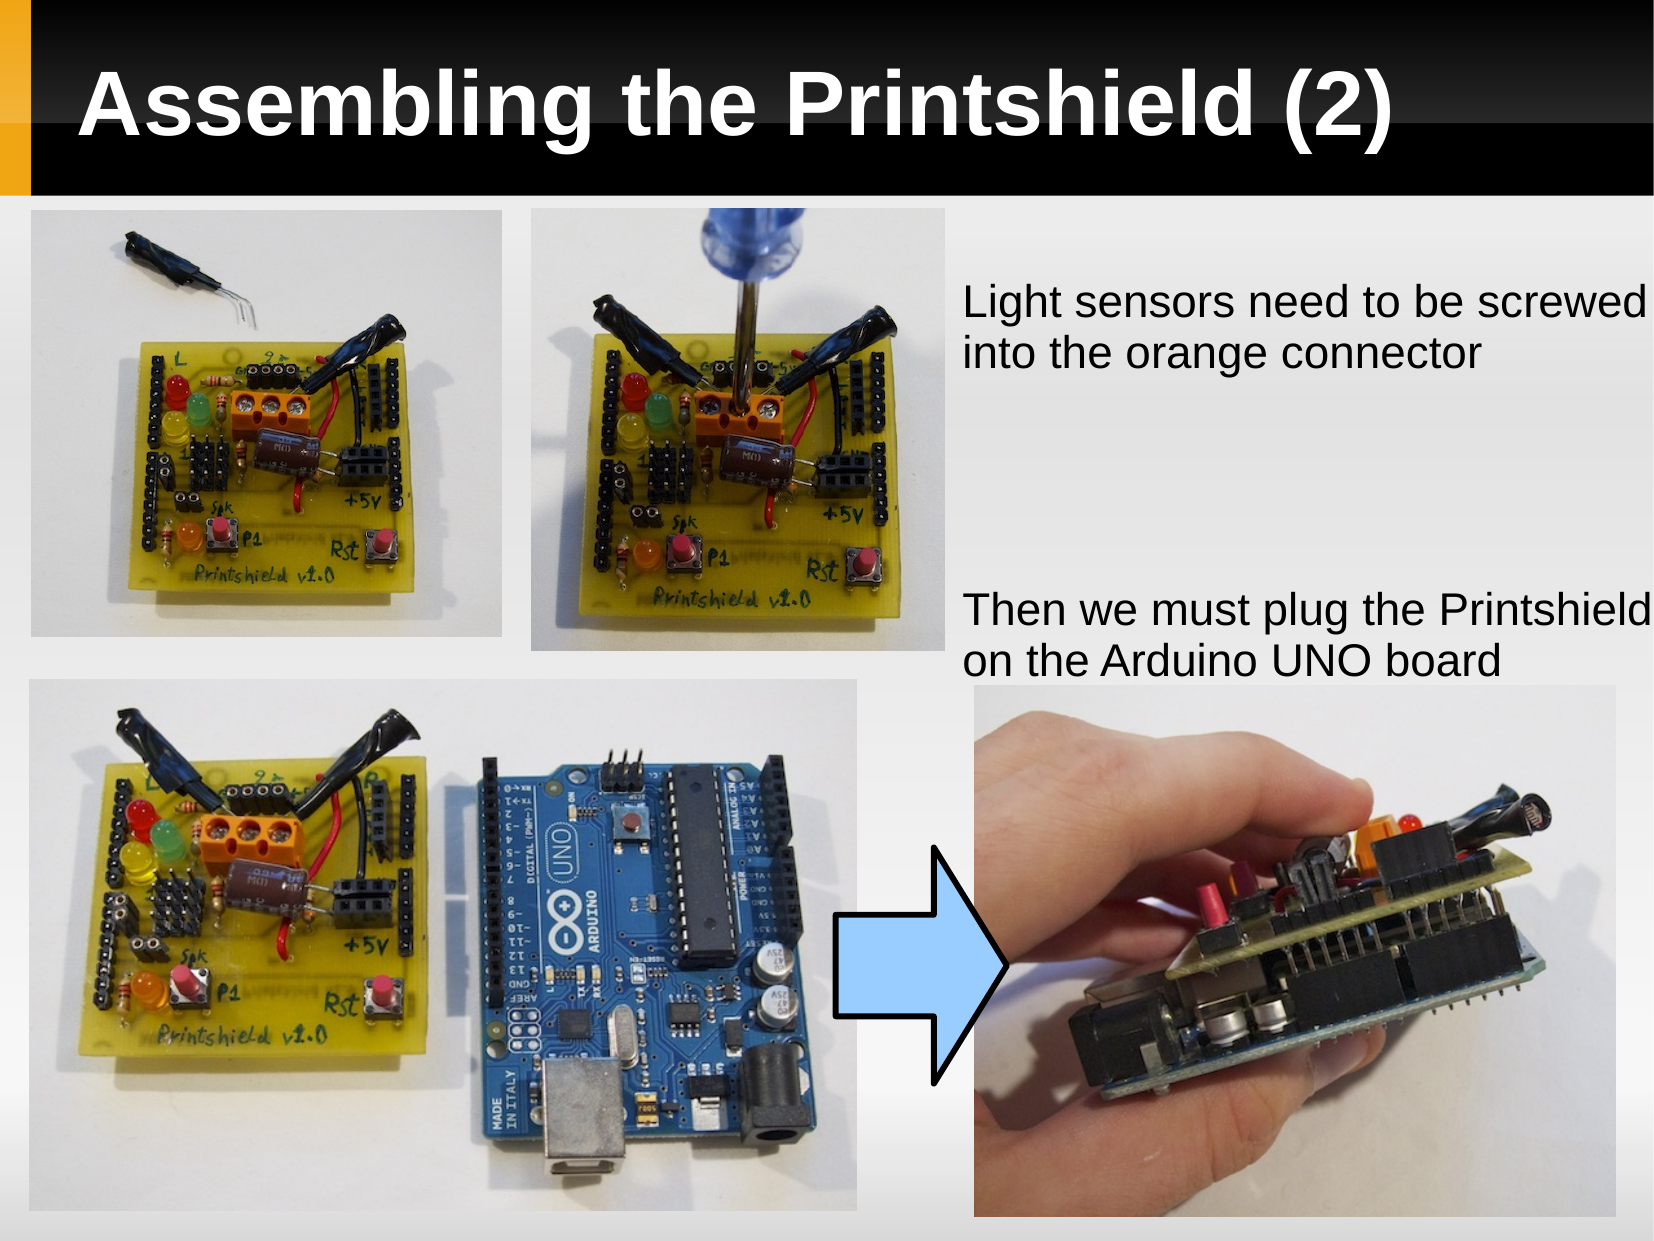

# Assembling the Printshield (2)
Light sensors need to be screwed
into the orange connector
Then we must plug the Printshield
on the Arduino UNO board